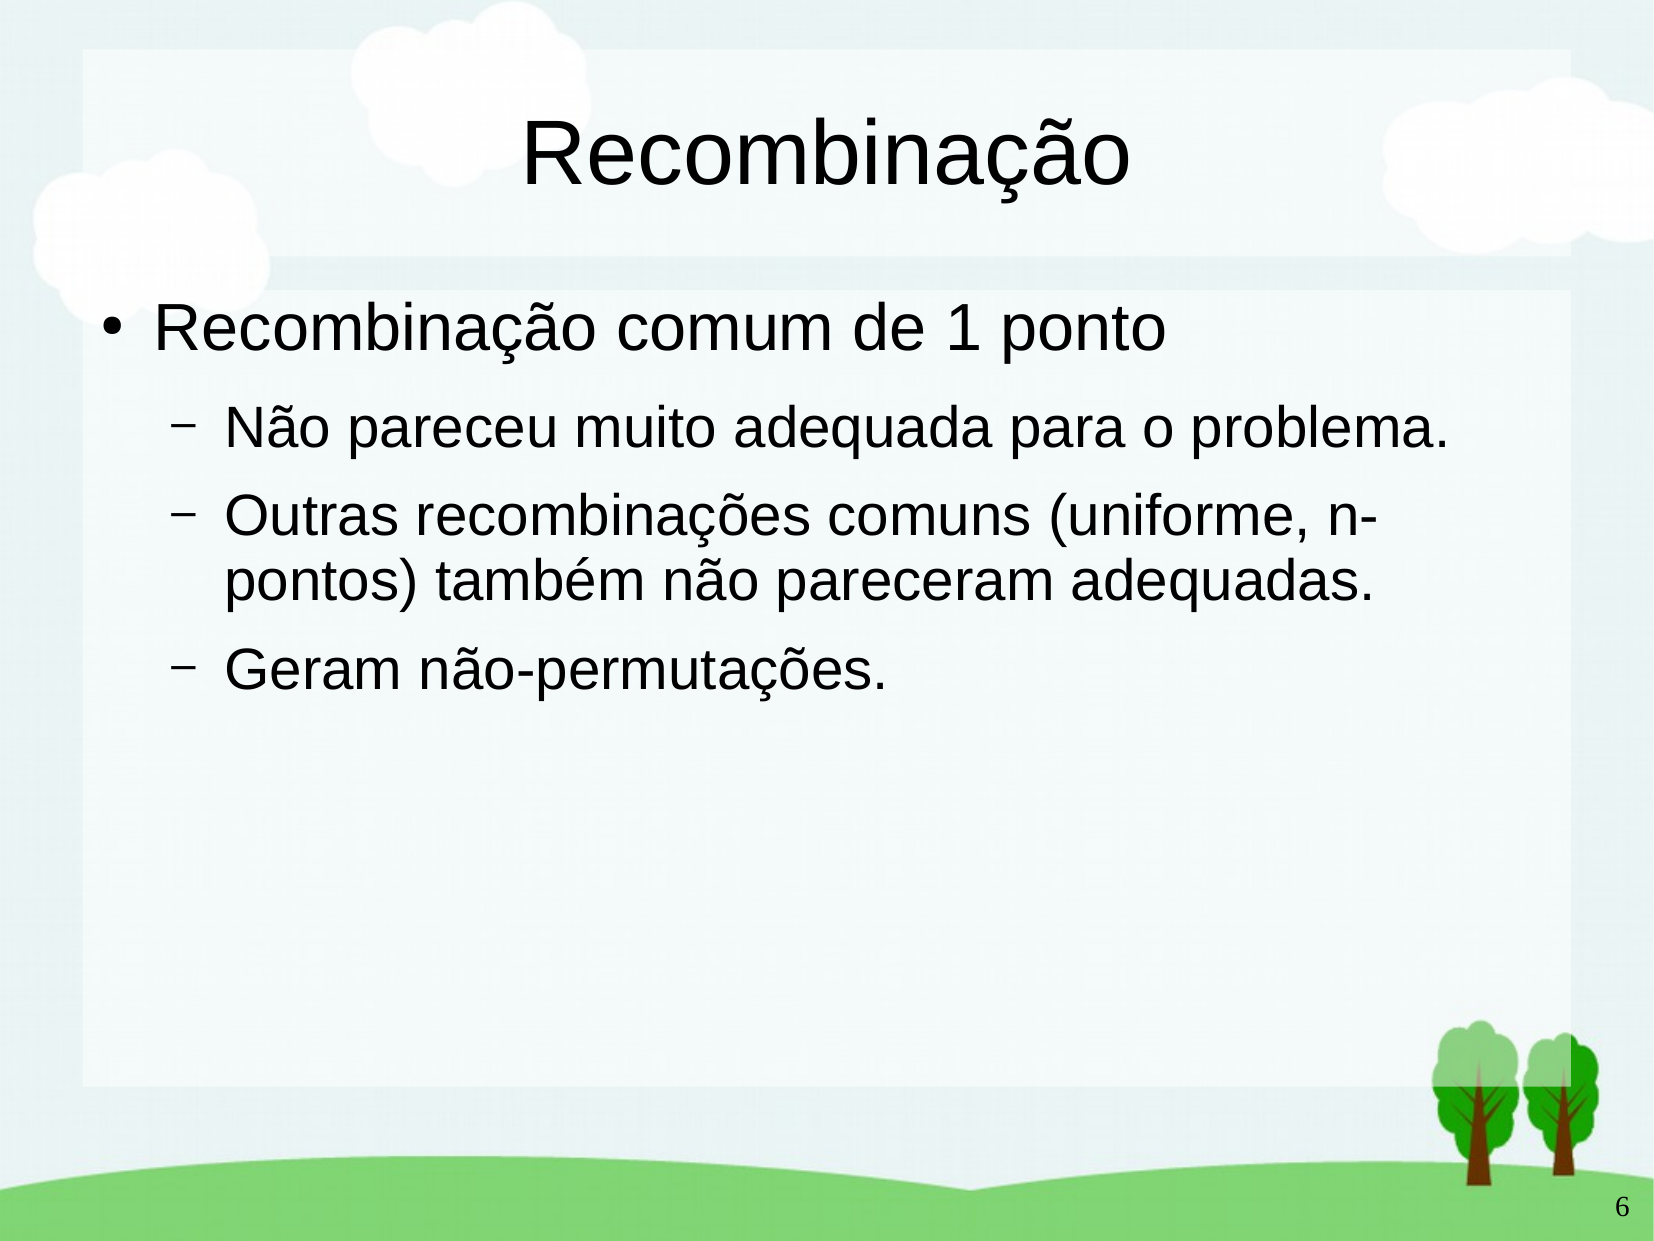

# Recombinação
Recombinação comum de 1 ponto
Não pareceu muito adequada para o problema.
Outras recombinações comuns (uniforme, n-pontos) também não pareceram adequadas.
Geram não-permutações.
6